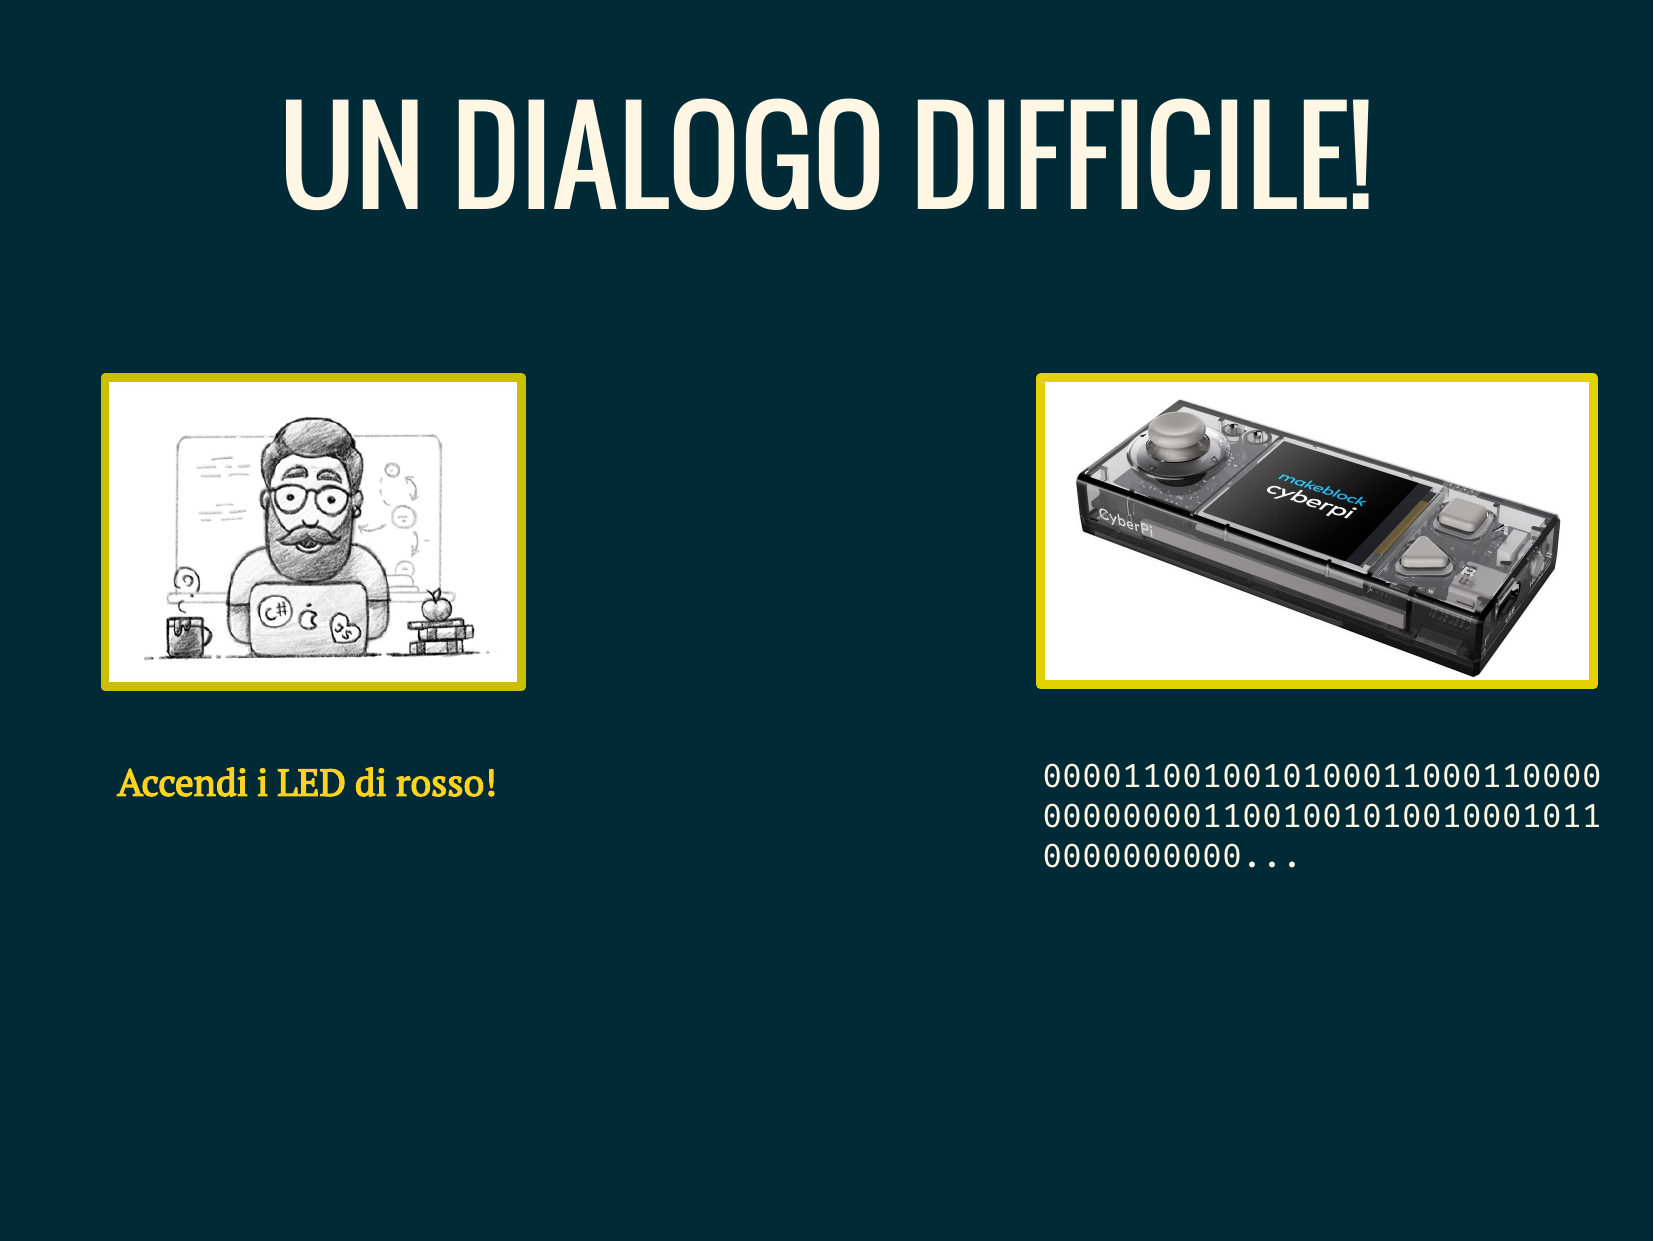

# Un dialogo difficile!
Accendi i LED di rosso!
000011001001010001100011000000000000110010010100100010110000000000...